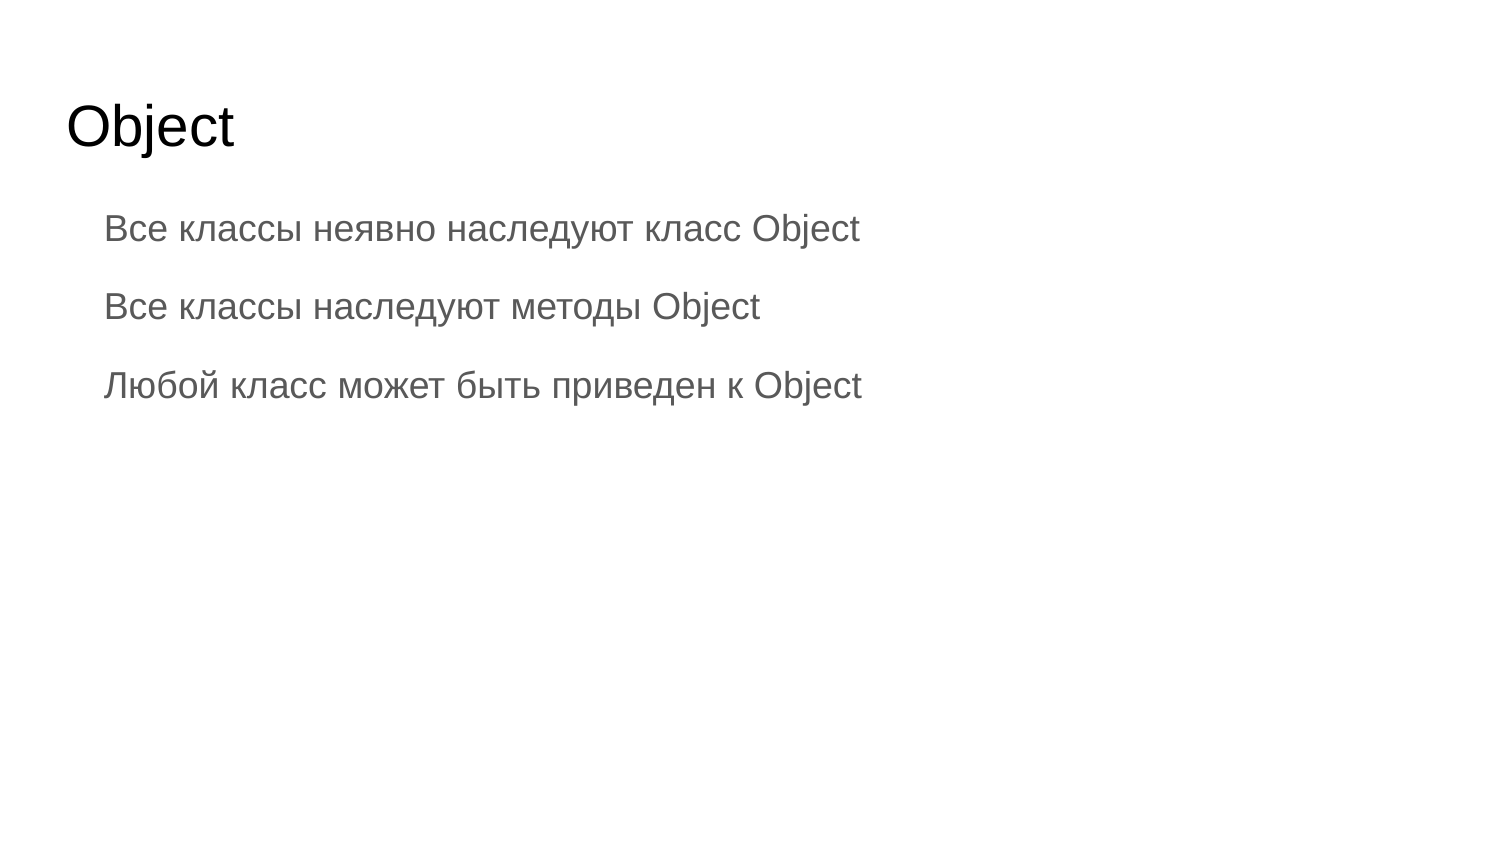

# Object
Все классы неявно наследуют класс Object
Все классы наследуют методы Object
Любой класс может быть приведен к Object